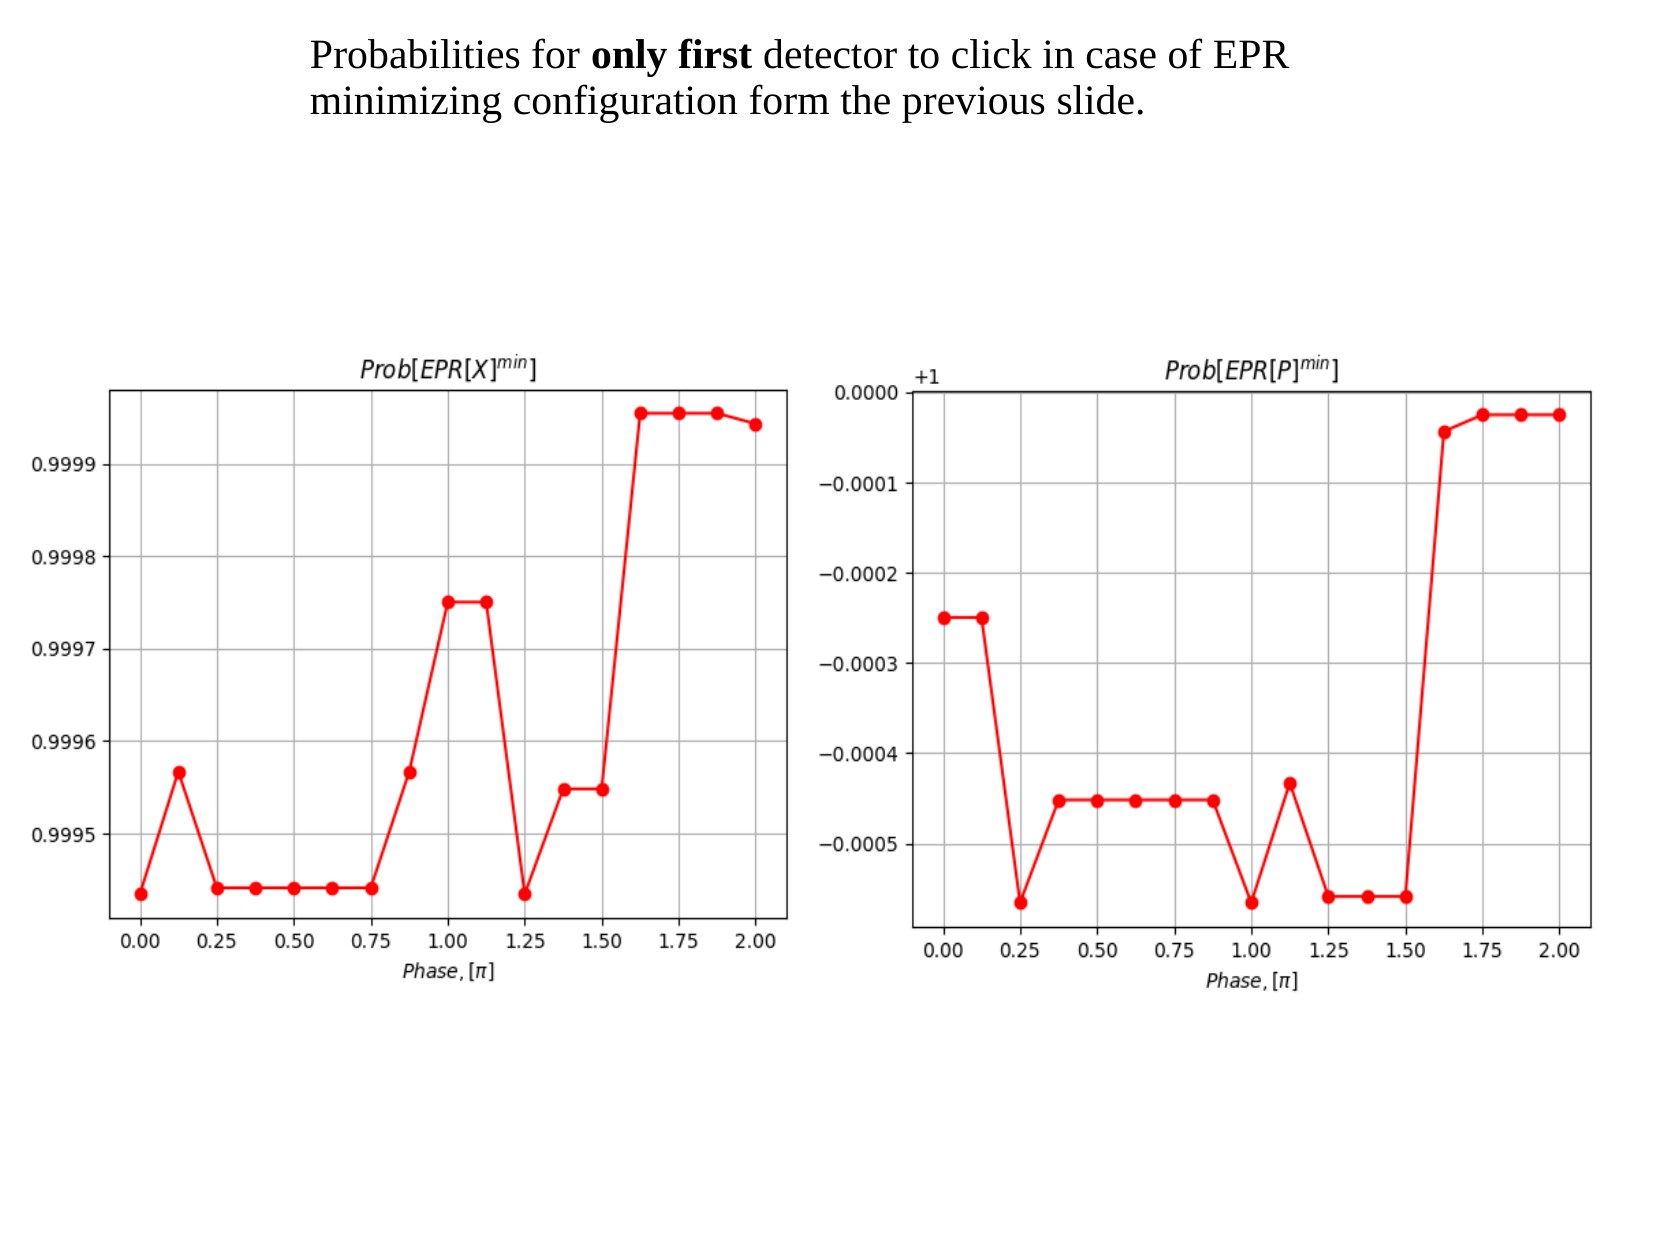

Probabilities for only first detector to click in case of EPR minimizing configuration form the previous slide.